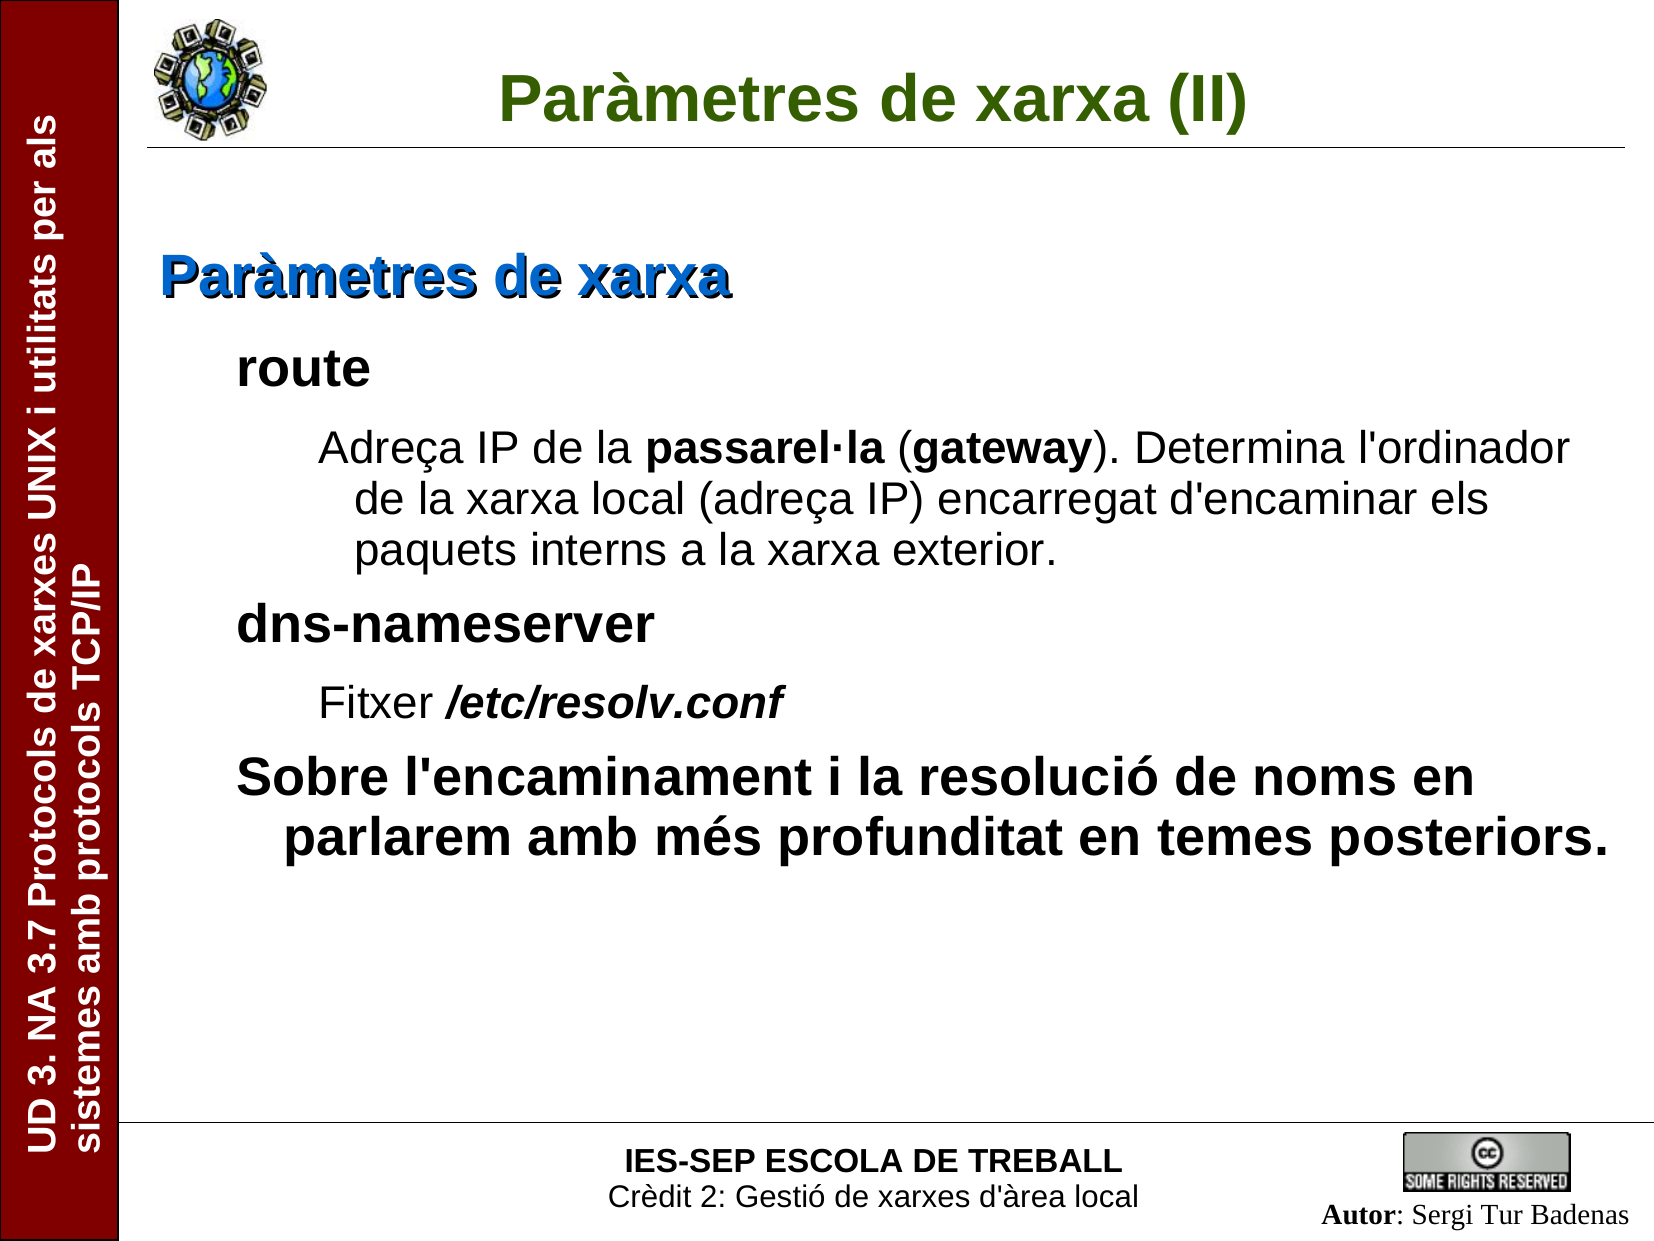

# Paràmetres de xarxa (II)
Paràmetres de xarxa
route
Adreça IP de la passarel·la (gateway). Determina l'ordinador de la xarxa local (adreça IP) encarregat d'encaminar els paquets interns a la xarxa exterior.
dns-nameserver
Fitxer /etc/resolv.conf
Sobre l'encaminament i la resolució de noms en parlarem amb més profunditat en temes posteriors.